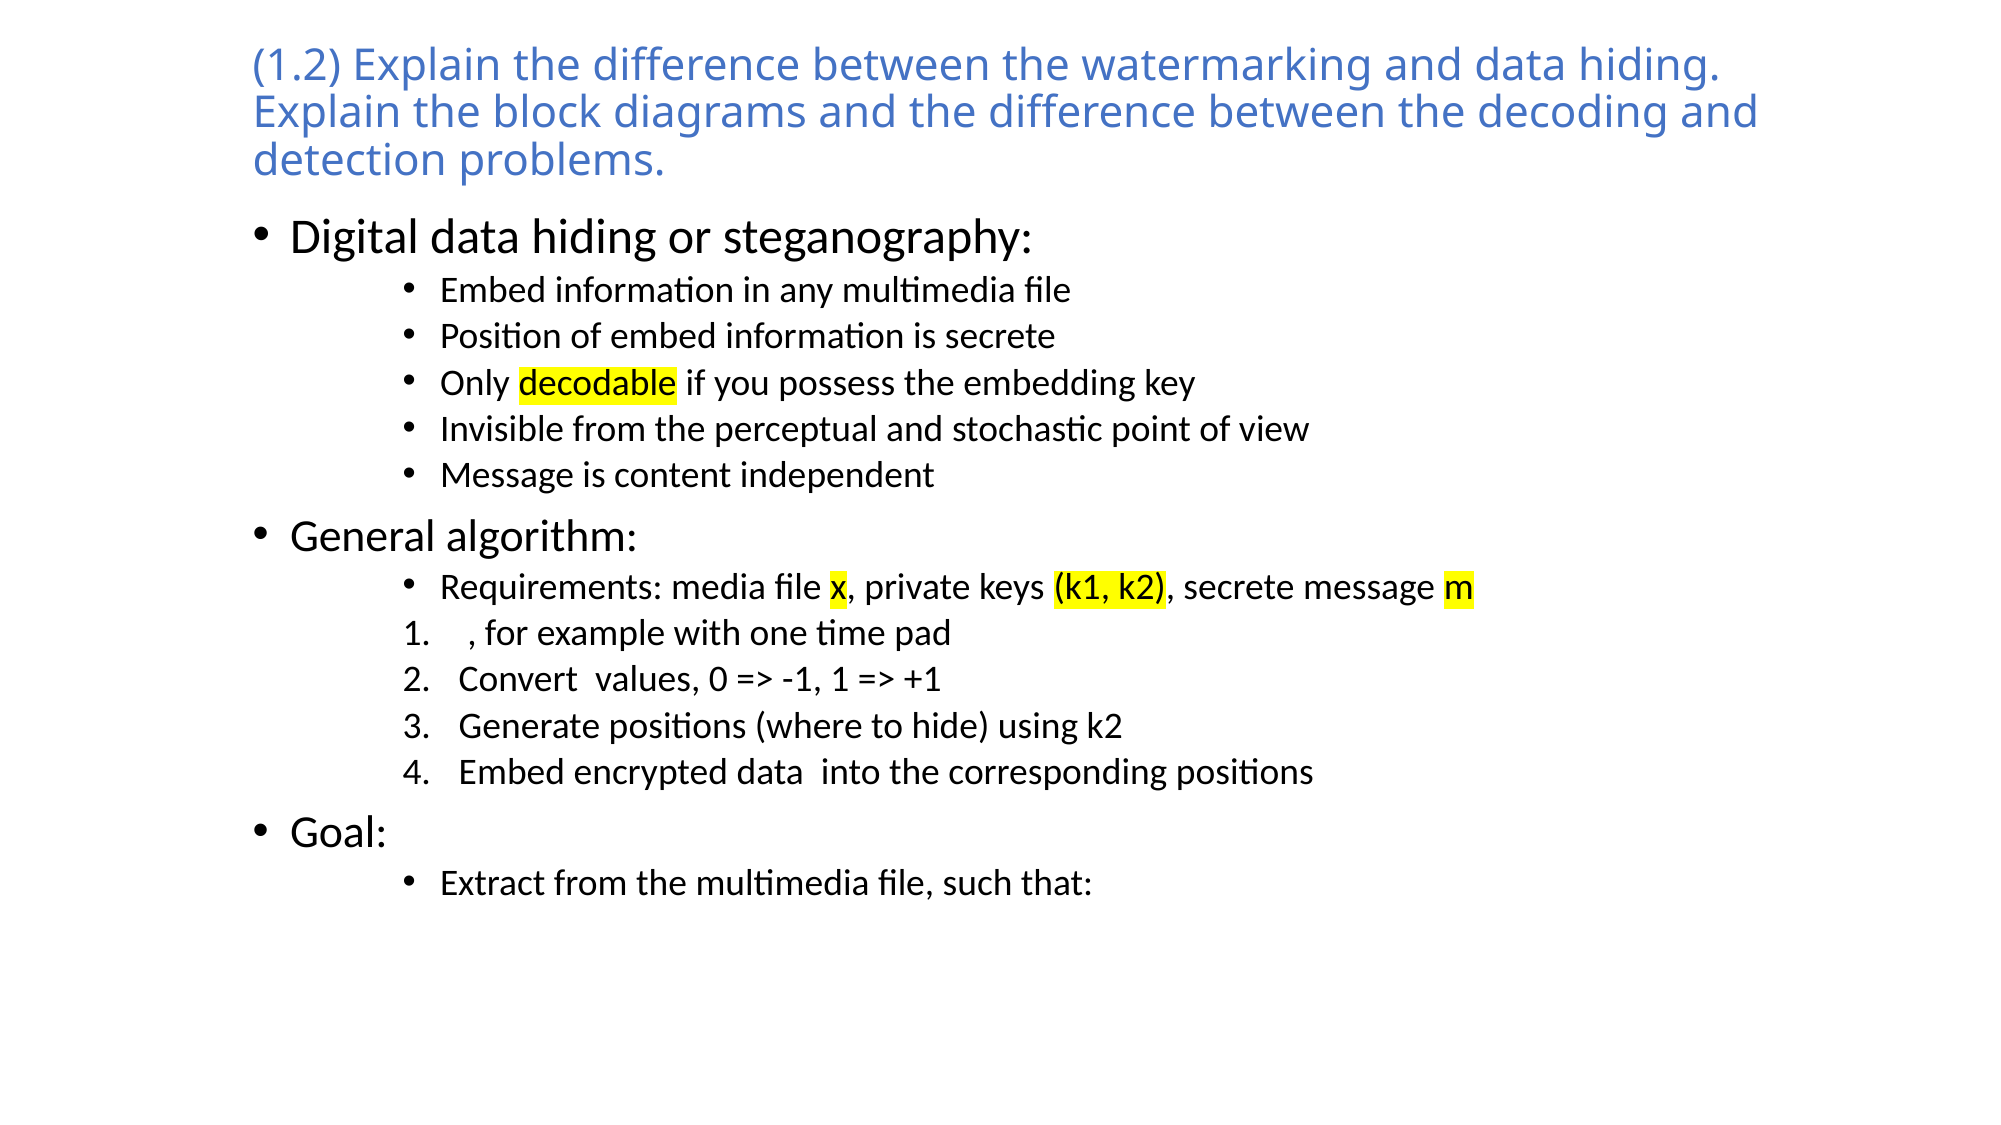

# (1.2) Explain the difference between the watermarking and data hiding. Explain the block diagrams and the difference between the decoding and detection problems.
Digital data hiding or steganography:
Embed information in any multimedia file
Position of embed information is secrete
Only decodable if you possess the embedding key
Invisible from the perceptual and stochastic point of view
Message is content independent
General algorithm:
Requirements: media file x, private keys (k1, k2), secrete message m
 , for example with one time pad
Convert values, 0 => -1, 1 => +1
Generate positions (where to hide) using k2
Embed encrypted data into the corresponding positions
Goal:
Extract from the multimedia file, such that: